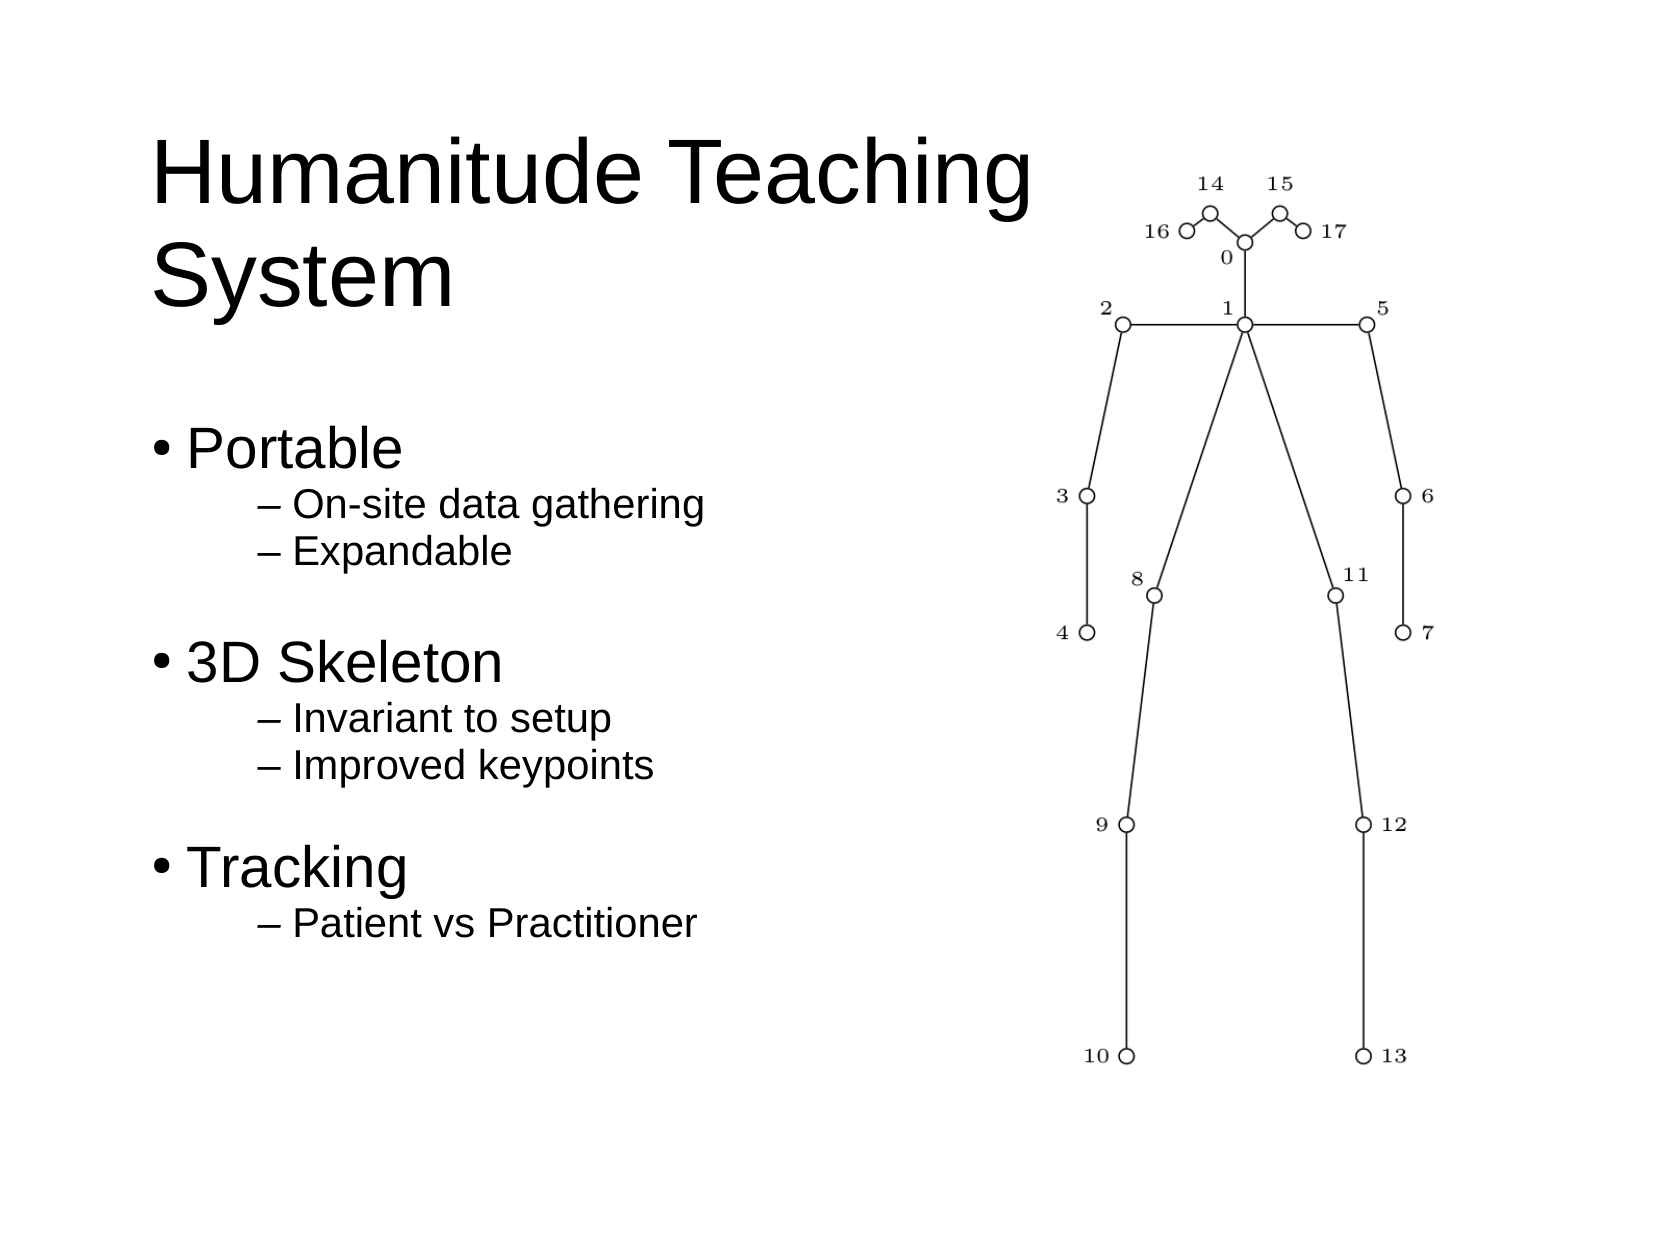

# Humanitude Teaching System
Portable
– On-site data gathering
– Expandable
3D Skeleton
– Invariant to setup
– Improved keypoints
Tracking
– Patient vs Practitioner